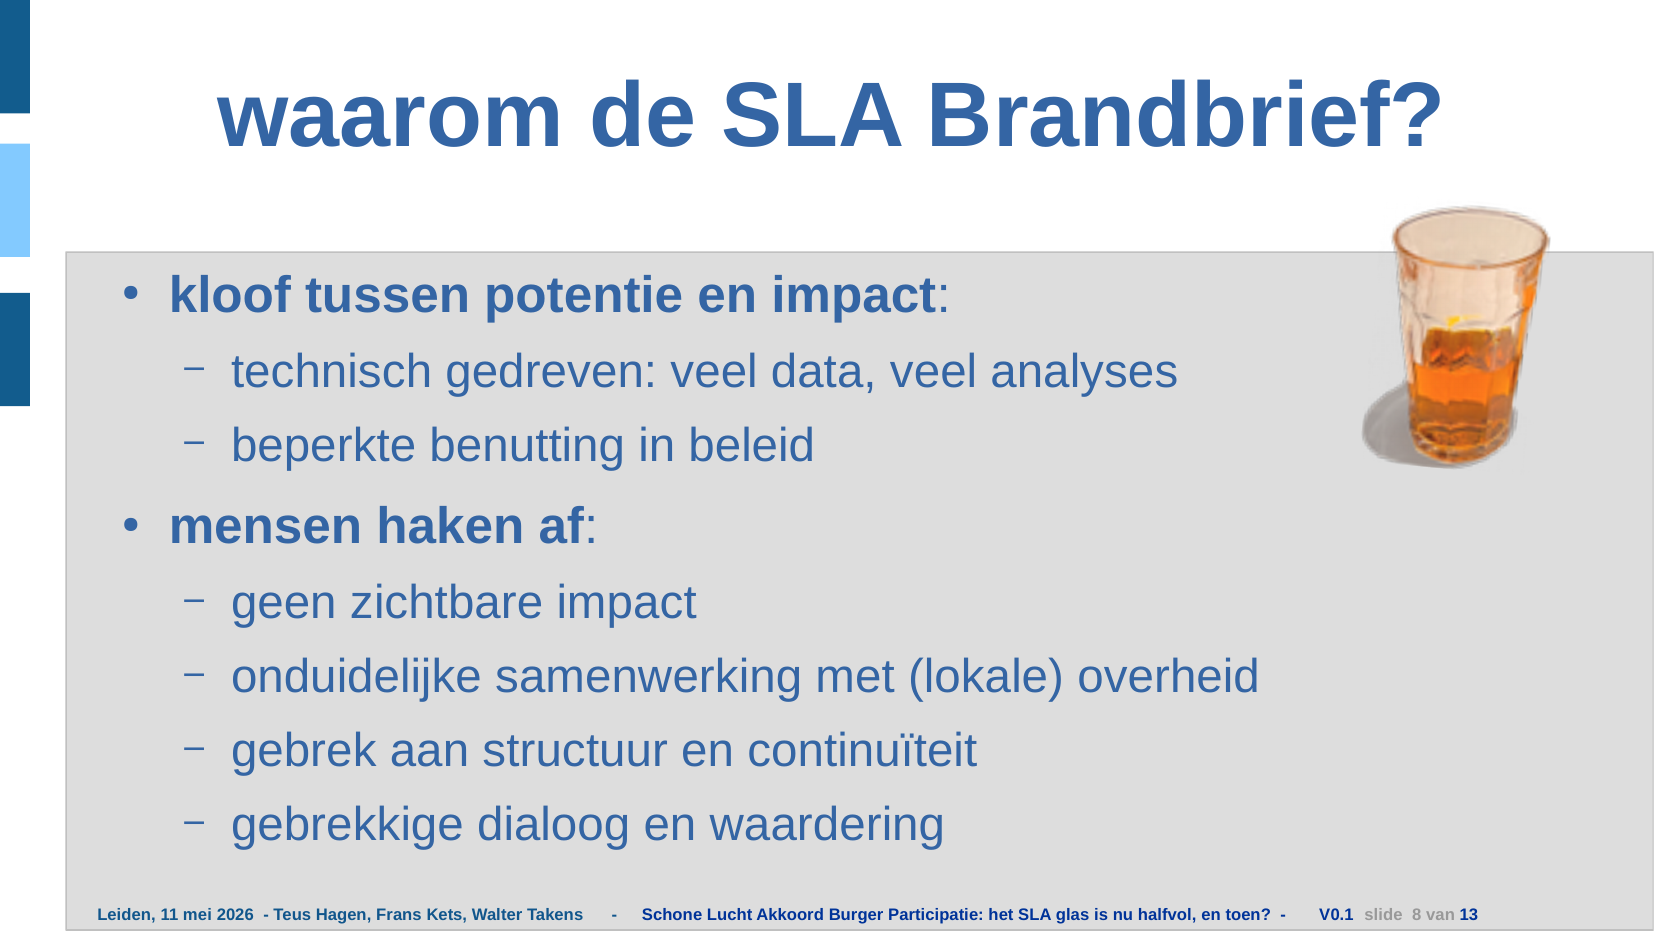

# waarom de SLA Brandbrief?
kloof tussen potentie en impact:
technisch gedreven: veel data, veel analyses
beperkte benutting in beleid
mensen haken af:
geen zichtbare impact
onduidelijke samenwerking met (lokale) overheid
gebrek aan structuur en continuïteit
gebrekkige dialoog en waardering